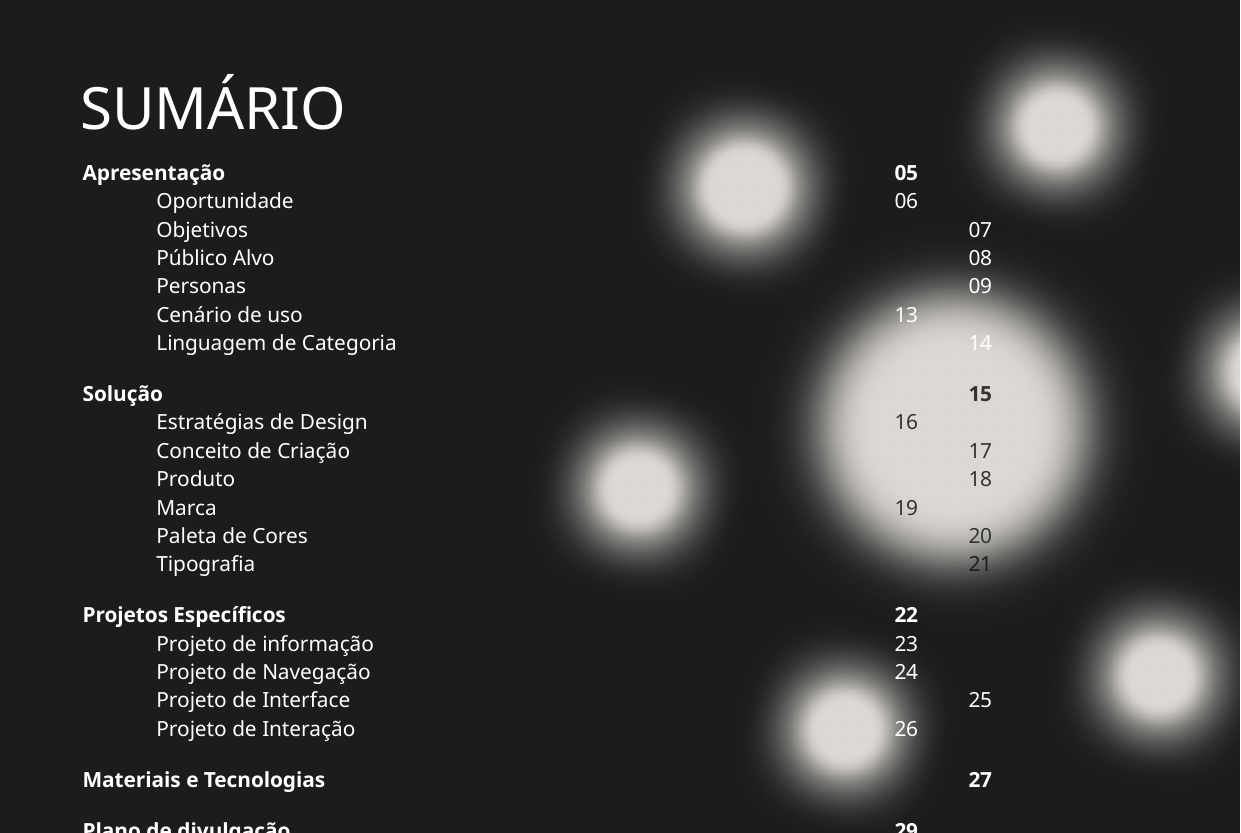

SUMÁRIO
# Apresentação										05
	Oportunidade									06
	Objetivos										07
	Público Alvo										08
	Personas										09
	Cenário de uso									13
	Linguagem de Categoria								14
Solução											15
	Estratégias de Design								16
	Conceito de Criação									17
	Produto										18
	Marca										19
	Paleta de Cores									20
	Tipografia										21
Projetos Específicos 									22
	Projeto de informação								23
	Projeto de Navegação 								24
	Projeto de Interface									25
	Projeto de Interação								26
Materiais e Tecnologias 									27
Plano de divulgação									29